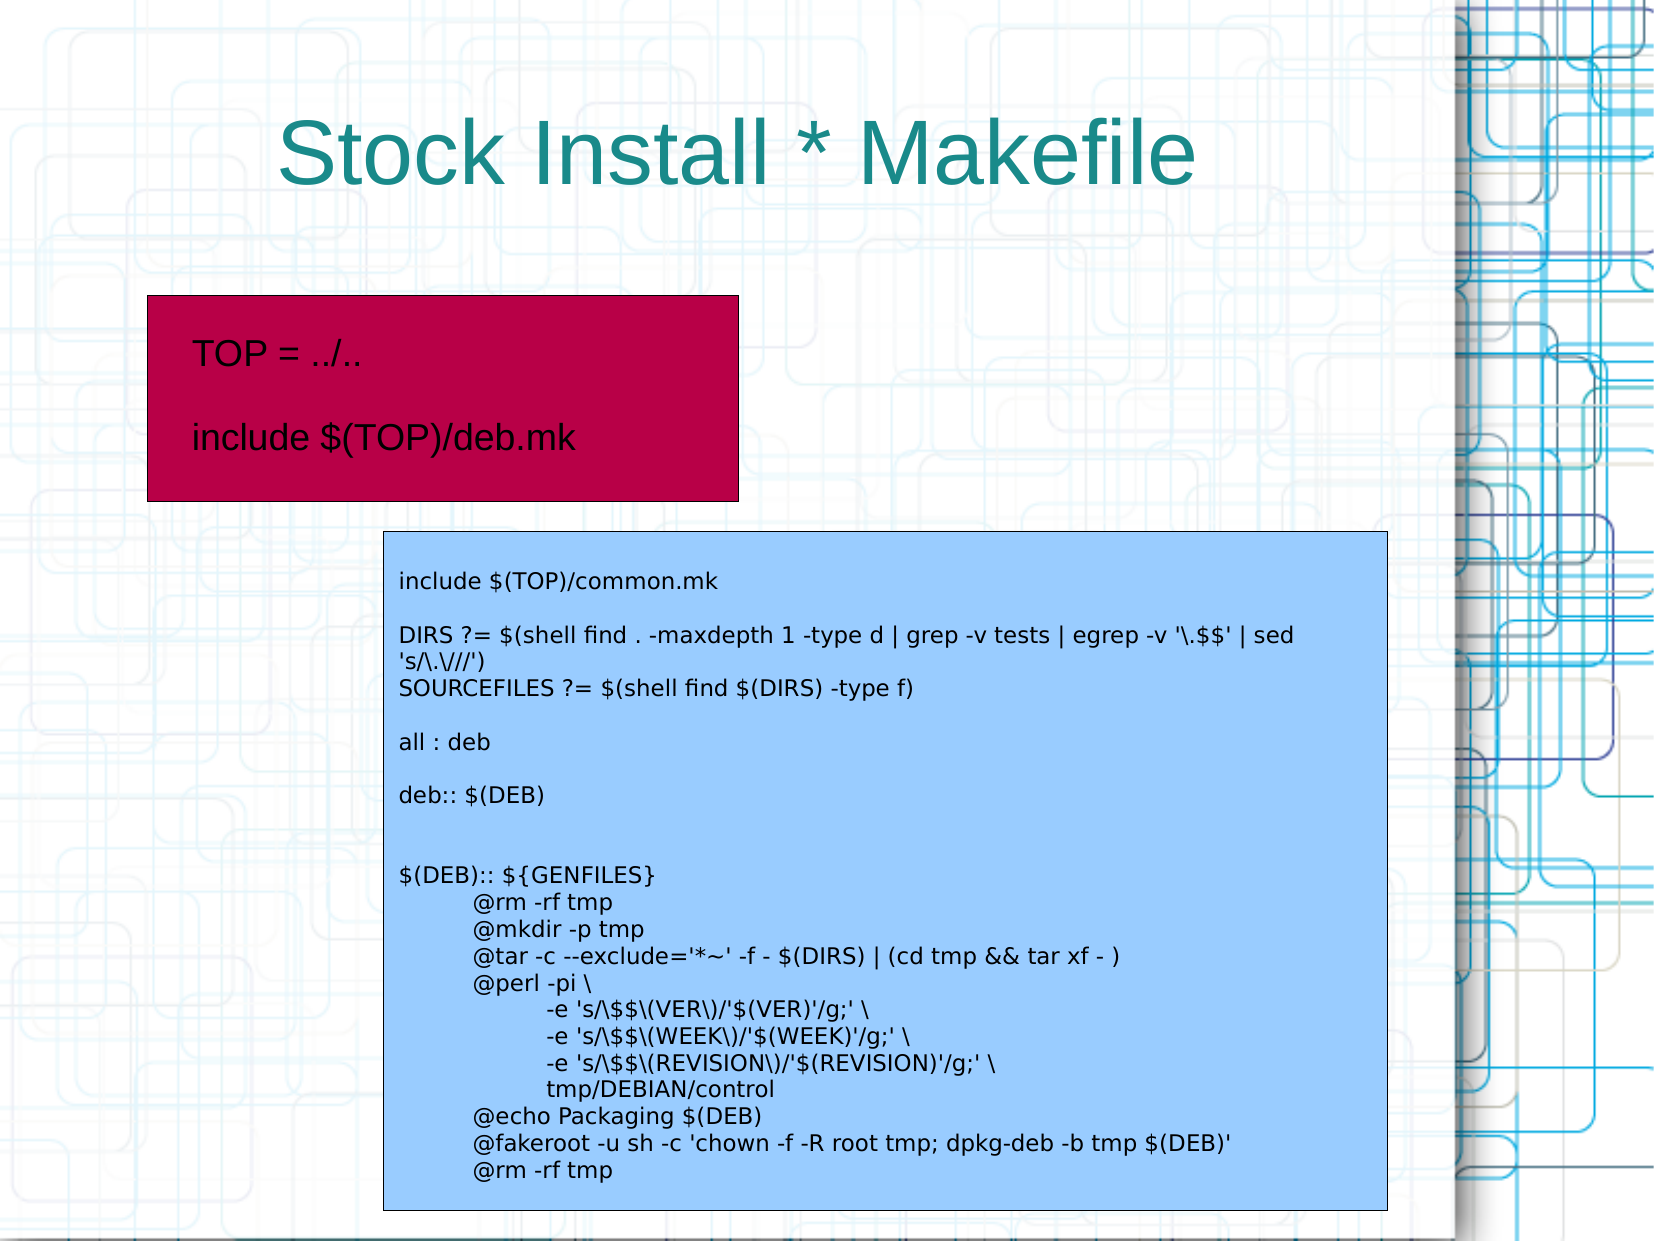

# Stock Install * Makefile
TOP = ../..
include $(TOP)/deb.mk
include $(TOP)/common.mk
DIRS ?= $(shell find . -maxdepth 1 -type d | grep -v tests | egrep -v '\.$$' | sed 's/\.\///')
SOURCEFILES ?= $(shell find $(DIRS) -type f)
all : deb
deb:: $(DEB)
$(DEB):: ${GENFILES}
	@rm -rf tmp
	@mkdir -p tmp
	@tar -c --exclude='*~' -f - $(DIRS) | (cd tmp && tar xf - )
	@perl -pi \
		-e 's/\$$\(VER\)/'$(VER)'/g;' \
		-e 's/\$$\(WEEK\)/'$(WEEK)'/g;' \
		-e 's/\$$\(REVISION\)/'$(REVISION)'/g;' \
		tmp/DEBIAN/control
	@echo Packaging $(DEB)
	@fakeroot -u sh -c 'chown -f -R root tmp; dpkg-deb -b tmp $(DEB)'
	@rm -rf tmp